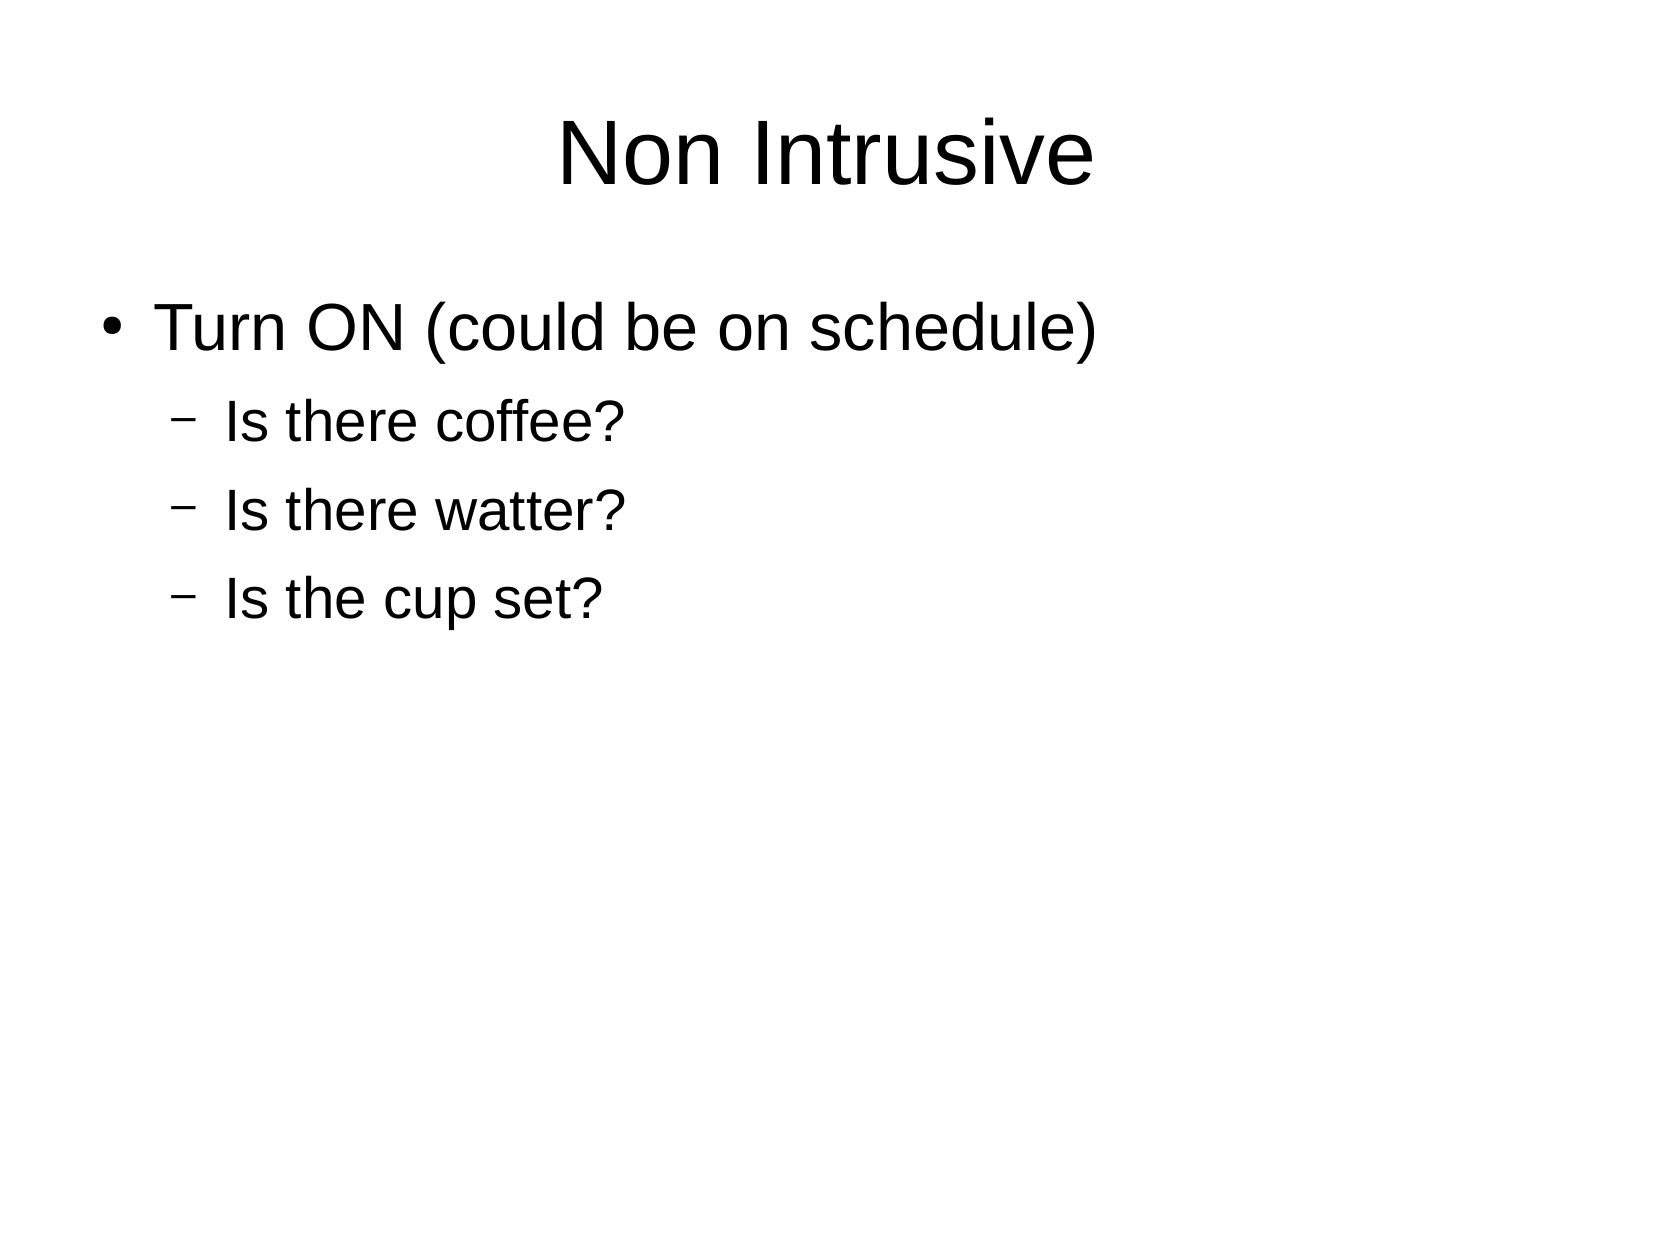

# Non Intrusive
Turn ON (could be on schedule)
Is there coffee?
Is there watter?
Is the cup set?